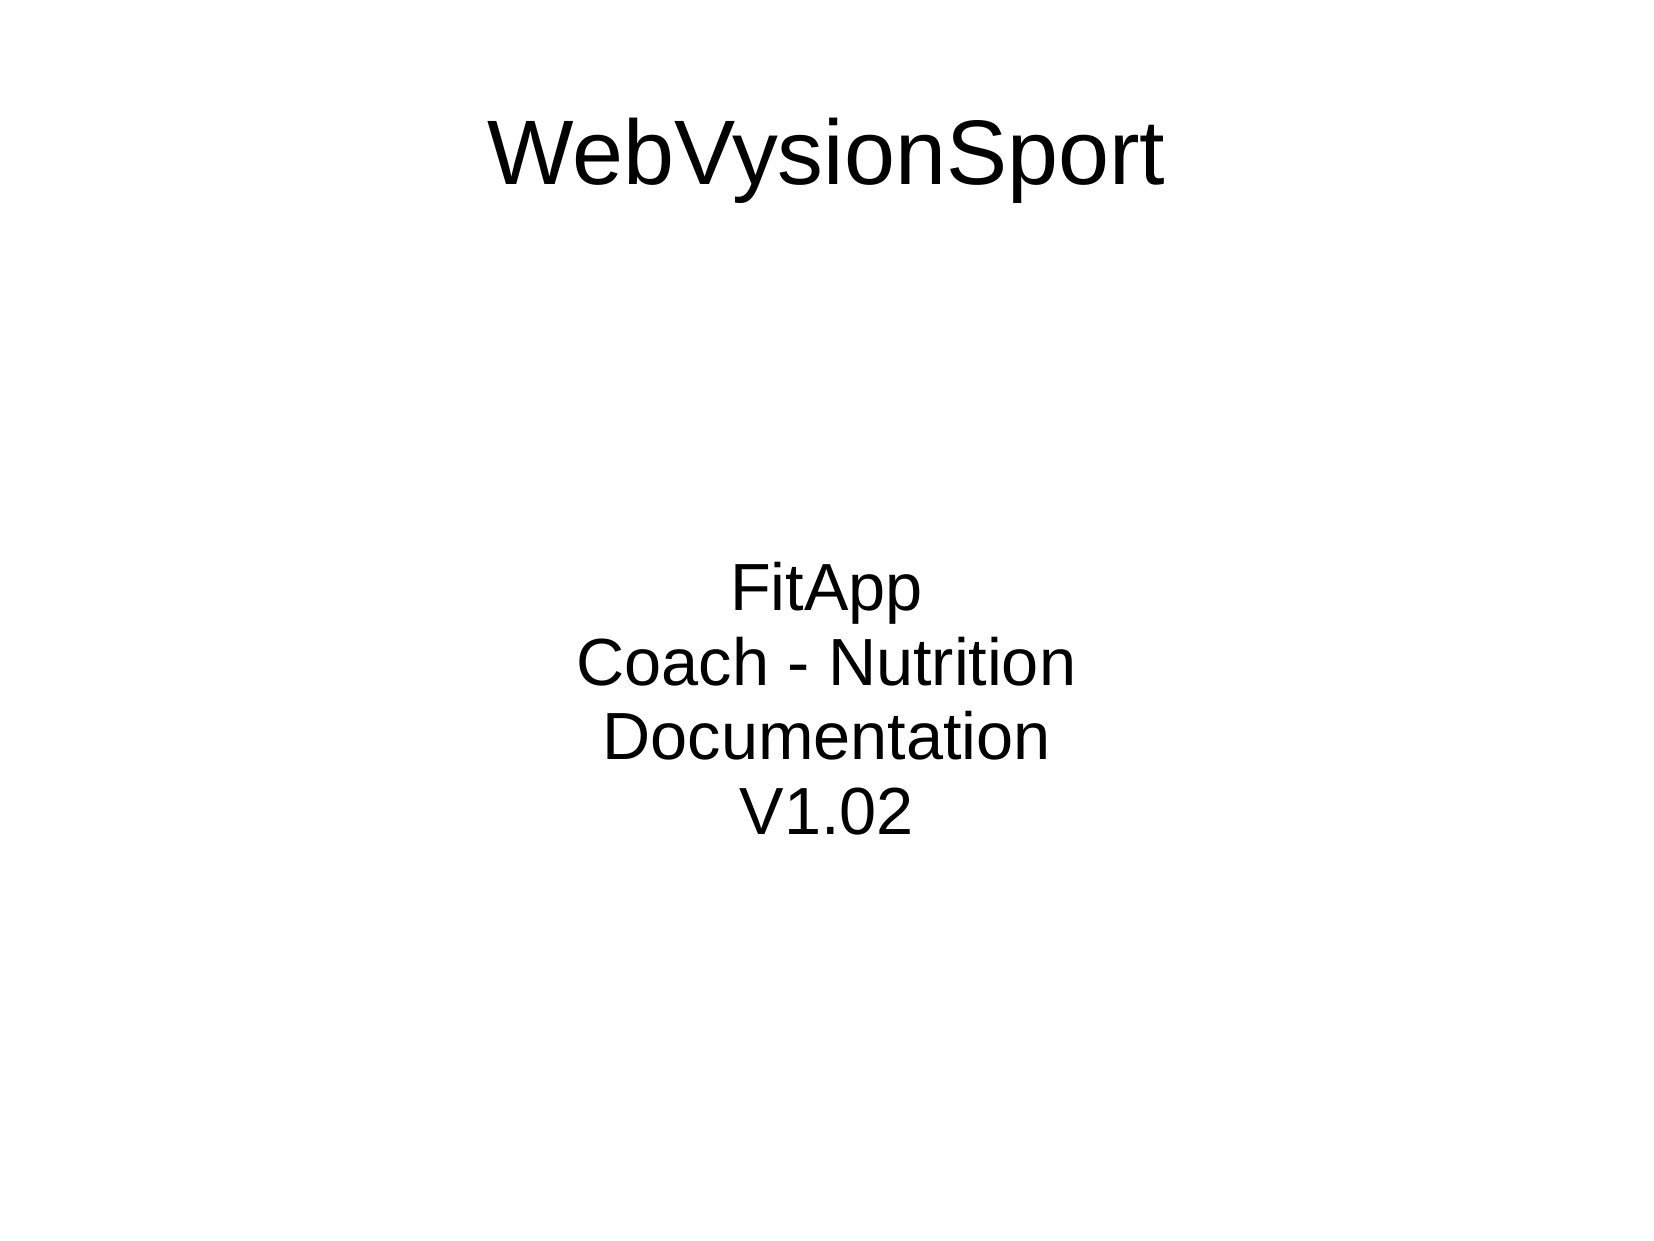

# WebVysionSport
FitApp
Coach - Nutrition
Documentation
V1.02